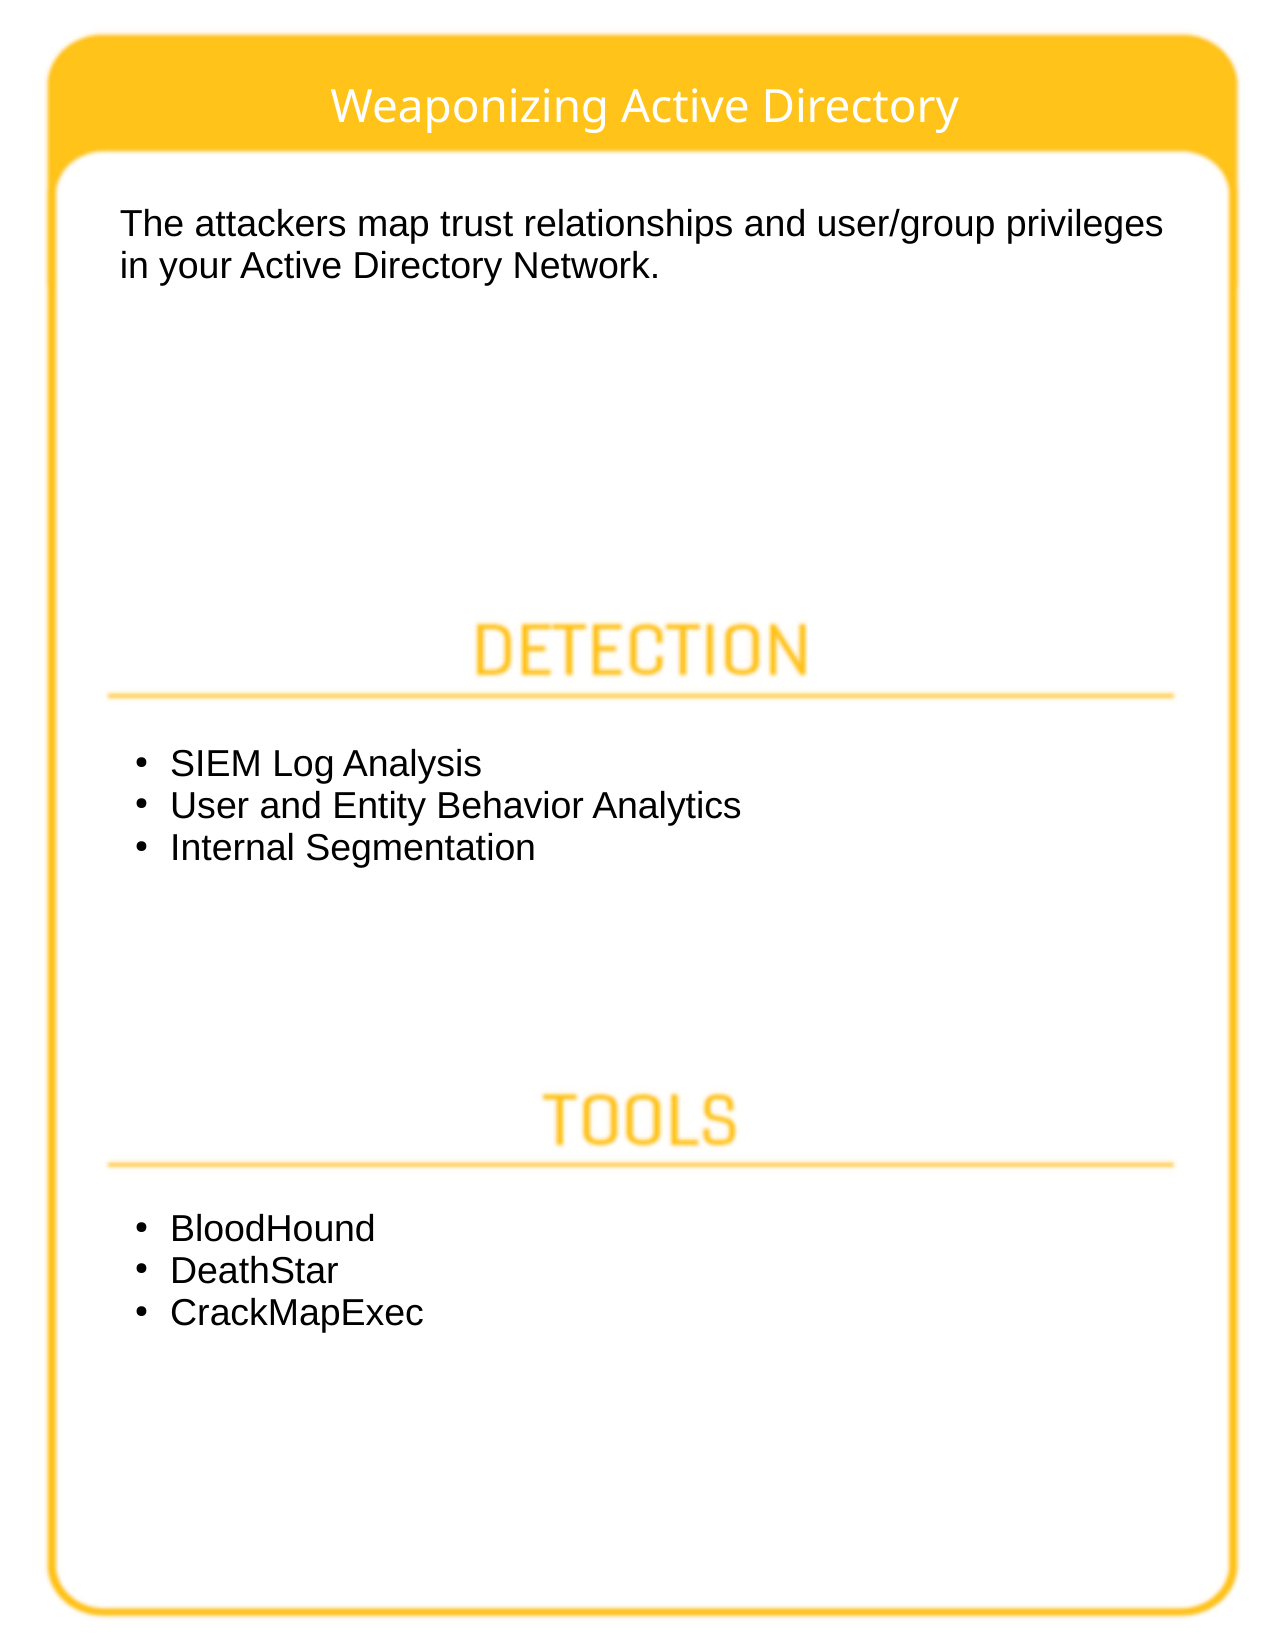

Weaponizing Active Directory
The attackers map trust relationships and user/group privileges in your Active Directory Network.
SIEM Log Analysis
User and Entity Behavior Analytics
Internal Segmentation
BloodHound
DeathStar
CrackMapExec